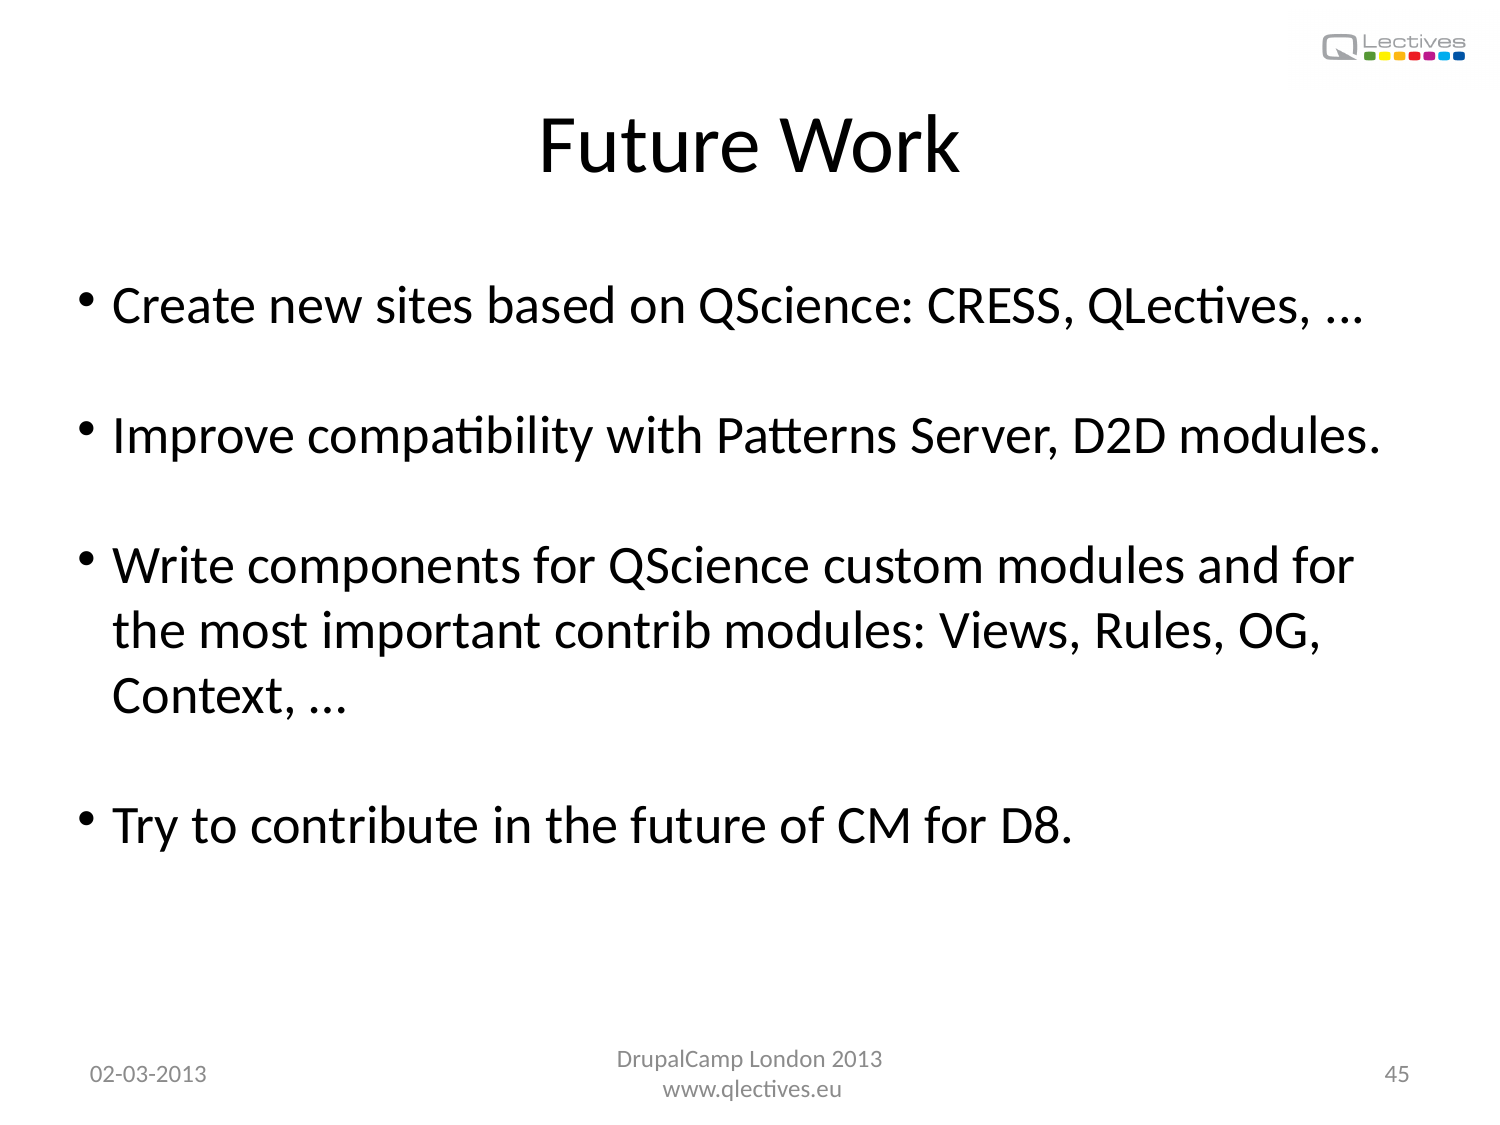

Future Work
Create new sites based on QScience: CRESS, QLectives, ...
Improve compatibility with Patterns Server, D2D modules.
Write components for QScience custom modules and for the most important contrib modules: Views, Rules, OG, Context, …
Try to contribute in the future of CM for D8.
02-03-2013
DrupalCamp London 2013
 www.qlectives.eu